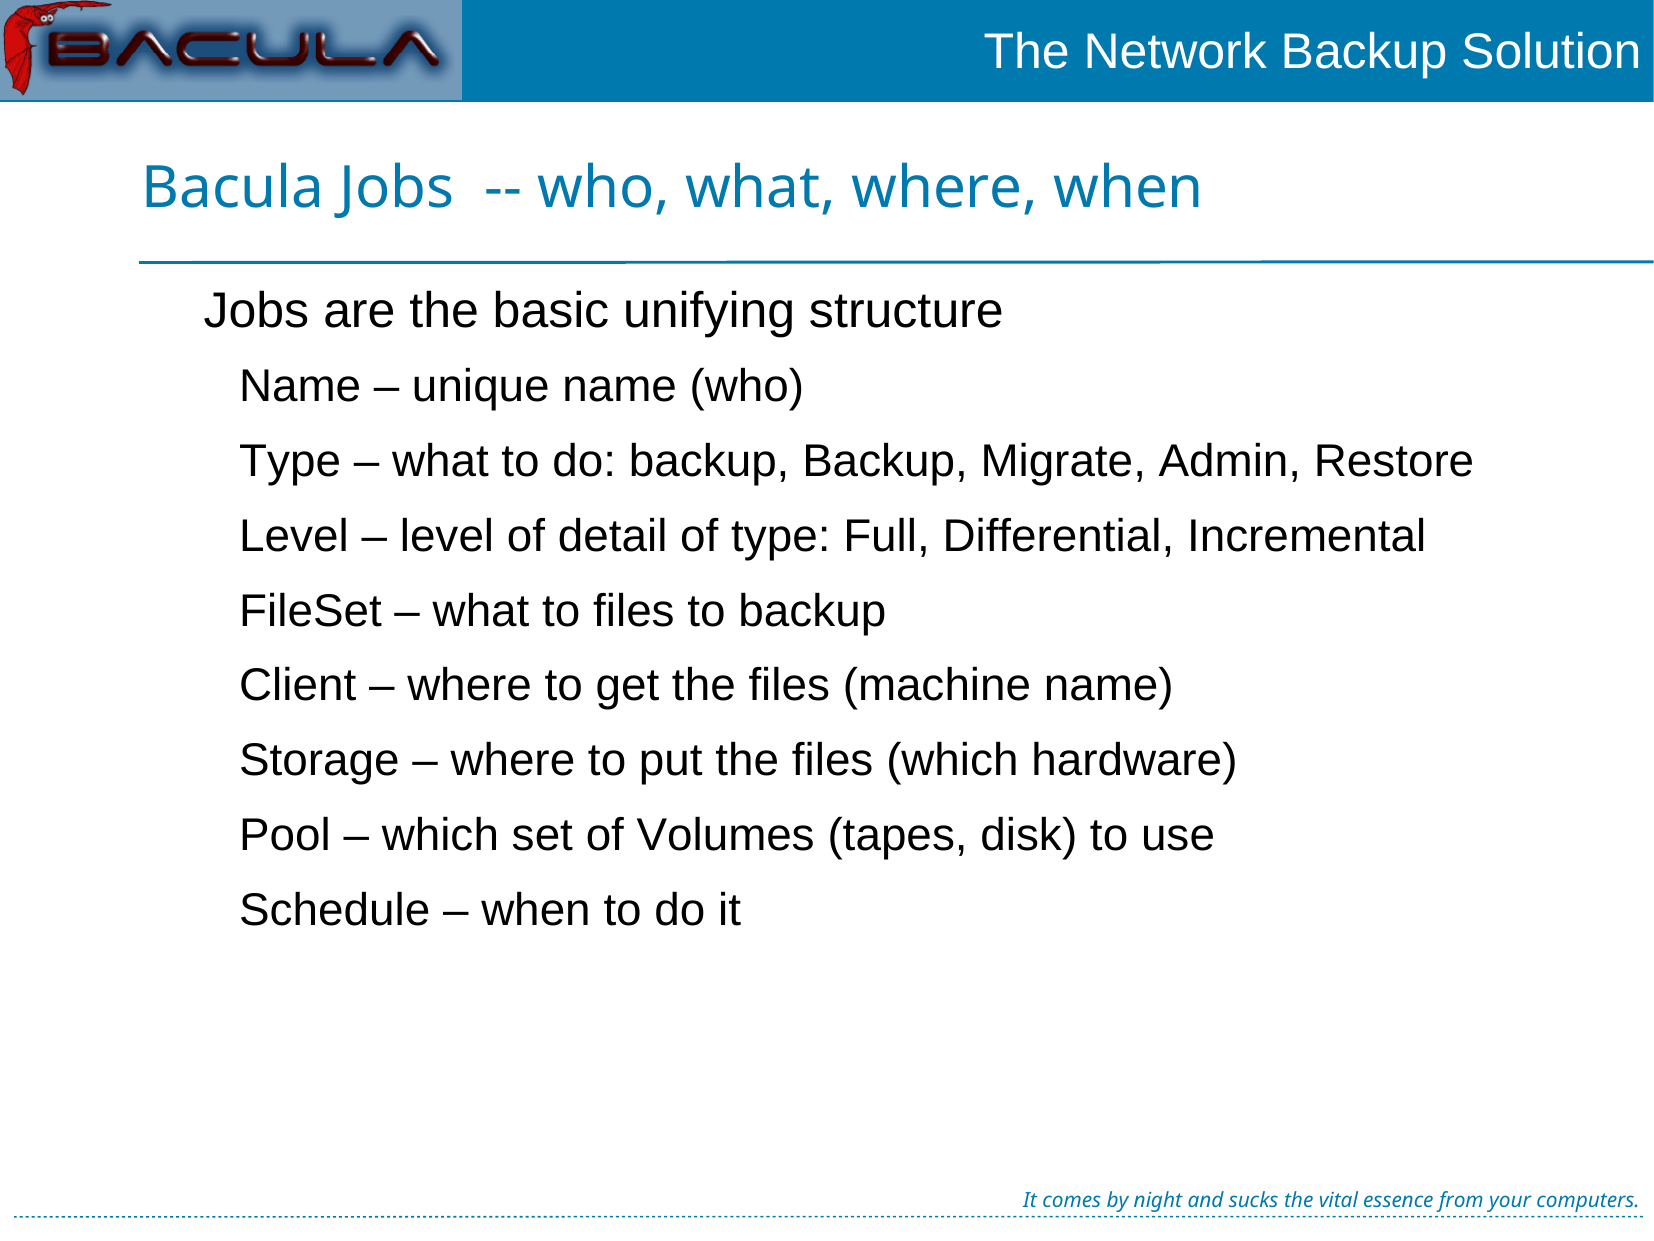

# Bacula Jobs -- who, what, where, when
Jobs are the basic unifying structure
Name – unique name (who)
Type – what to do: backup, Backup, Migrate, Admin, Restore
Level – level of detail of type: Full, Differential, Incremental
FileSet – what to files to backup
Client – where to get the files (machine name)
Storage – where to put the files (which hardware)
Pool – which set of Volumes (tapes, disk) to use
Schedule – when to do it